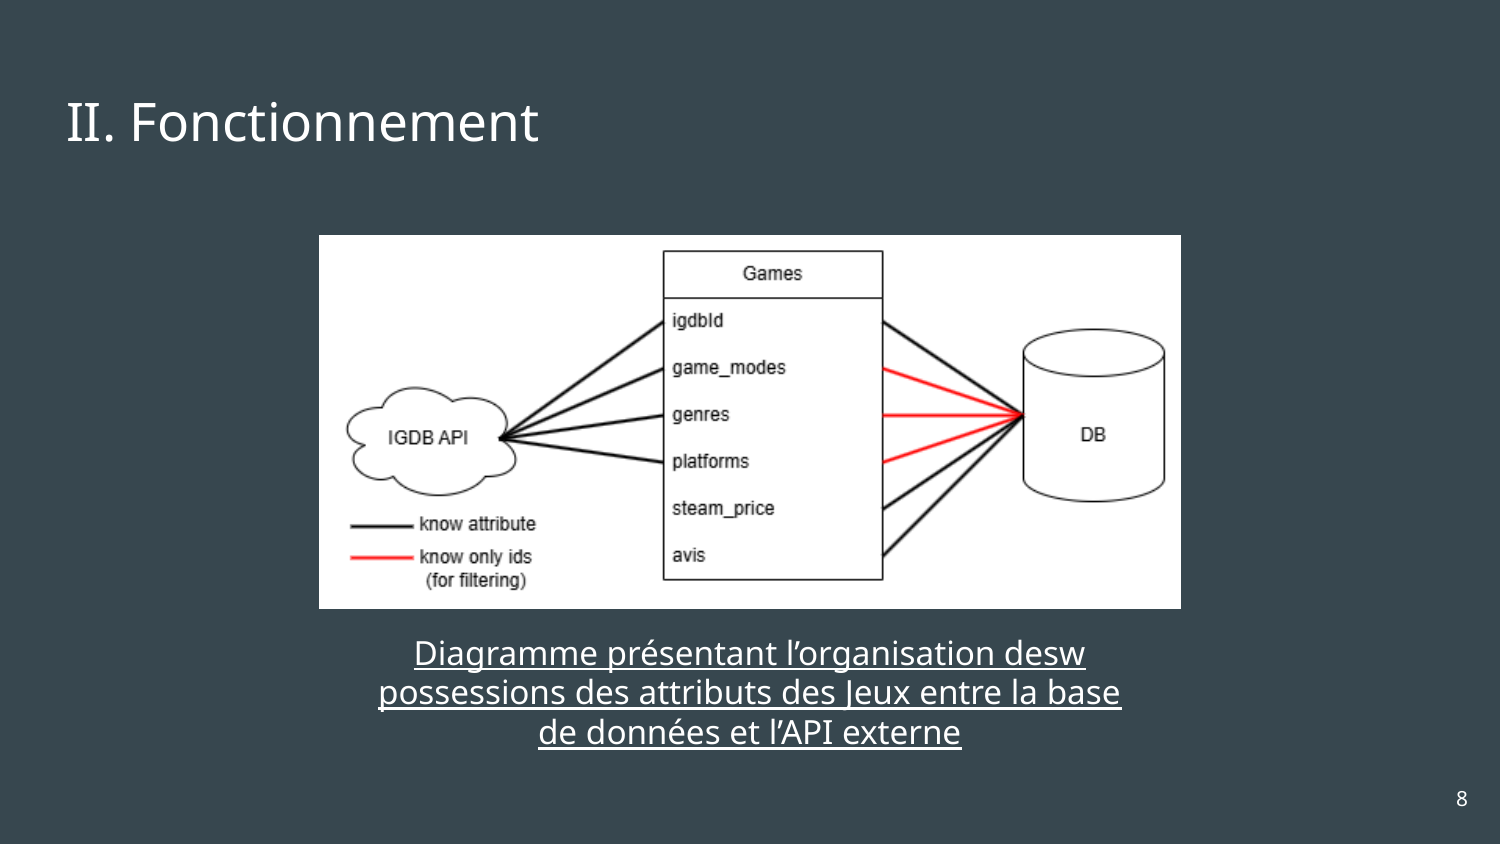

# II. Fonctionnement
Diagramme présentant l’organisation desw possessions des attributs des Jeux entre la base de données et l’API externe